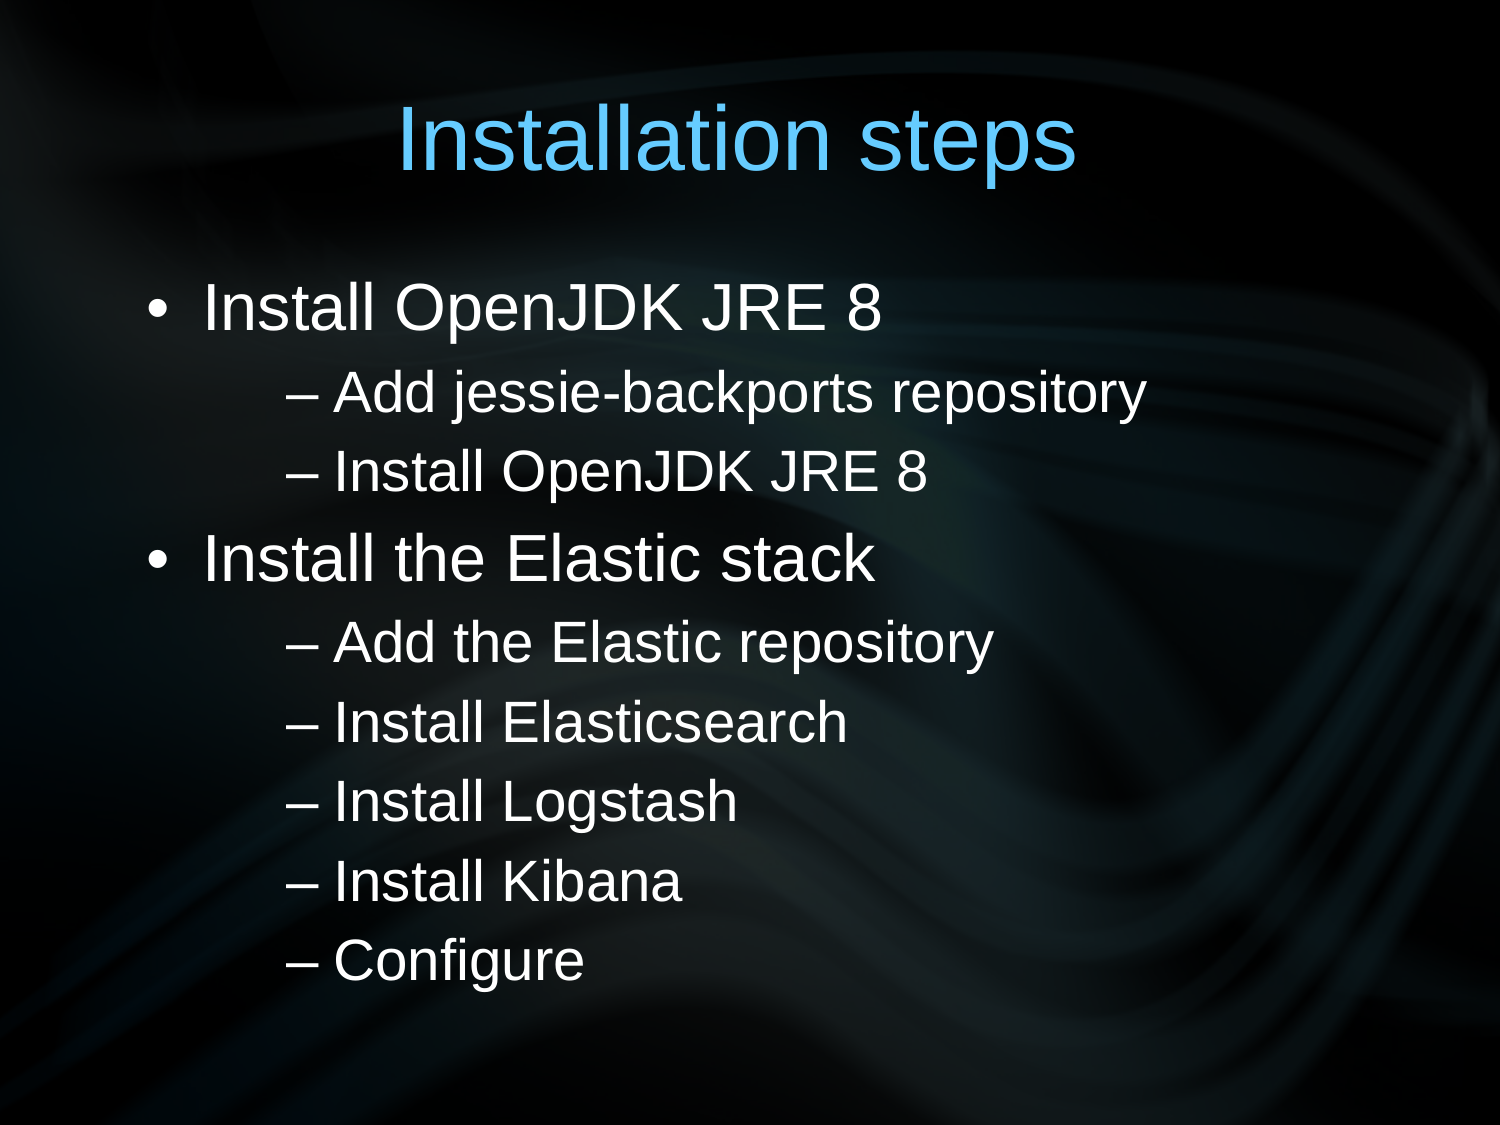

# Installation steps
Install OpenJDK JRE 8
Add jessie-backports repository
Install OpenJDK JRE 8
Install the Elastic stack
Add the Elastic repository
Install Elasticsearch
Install Logstash
Install Kibana
Configure